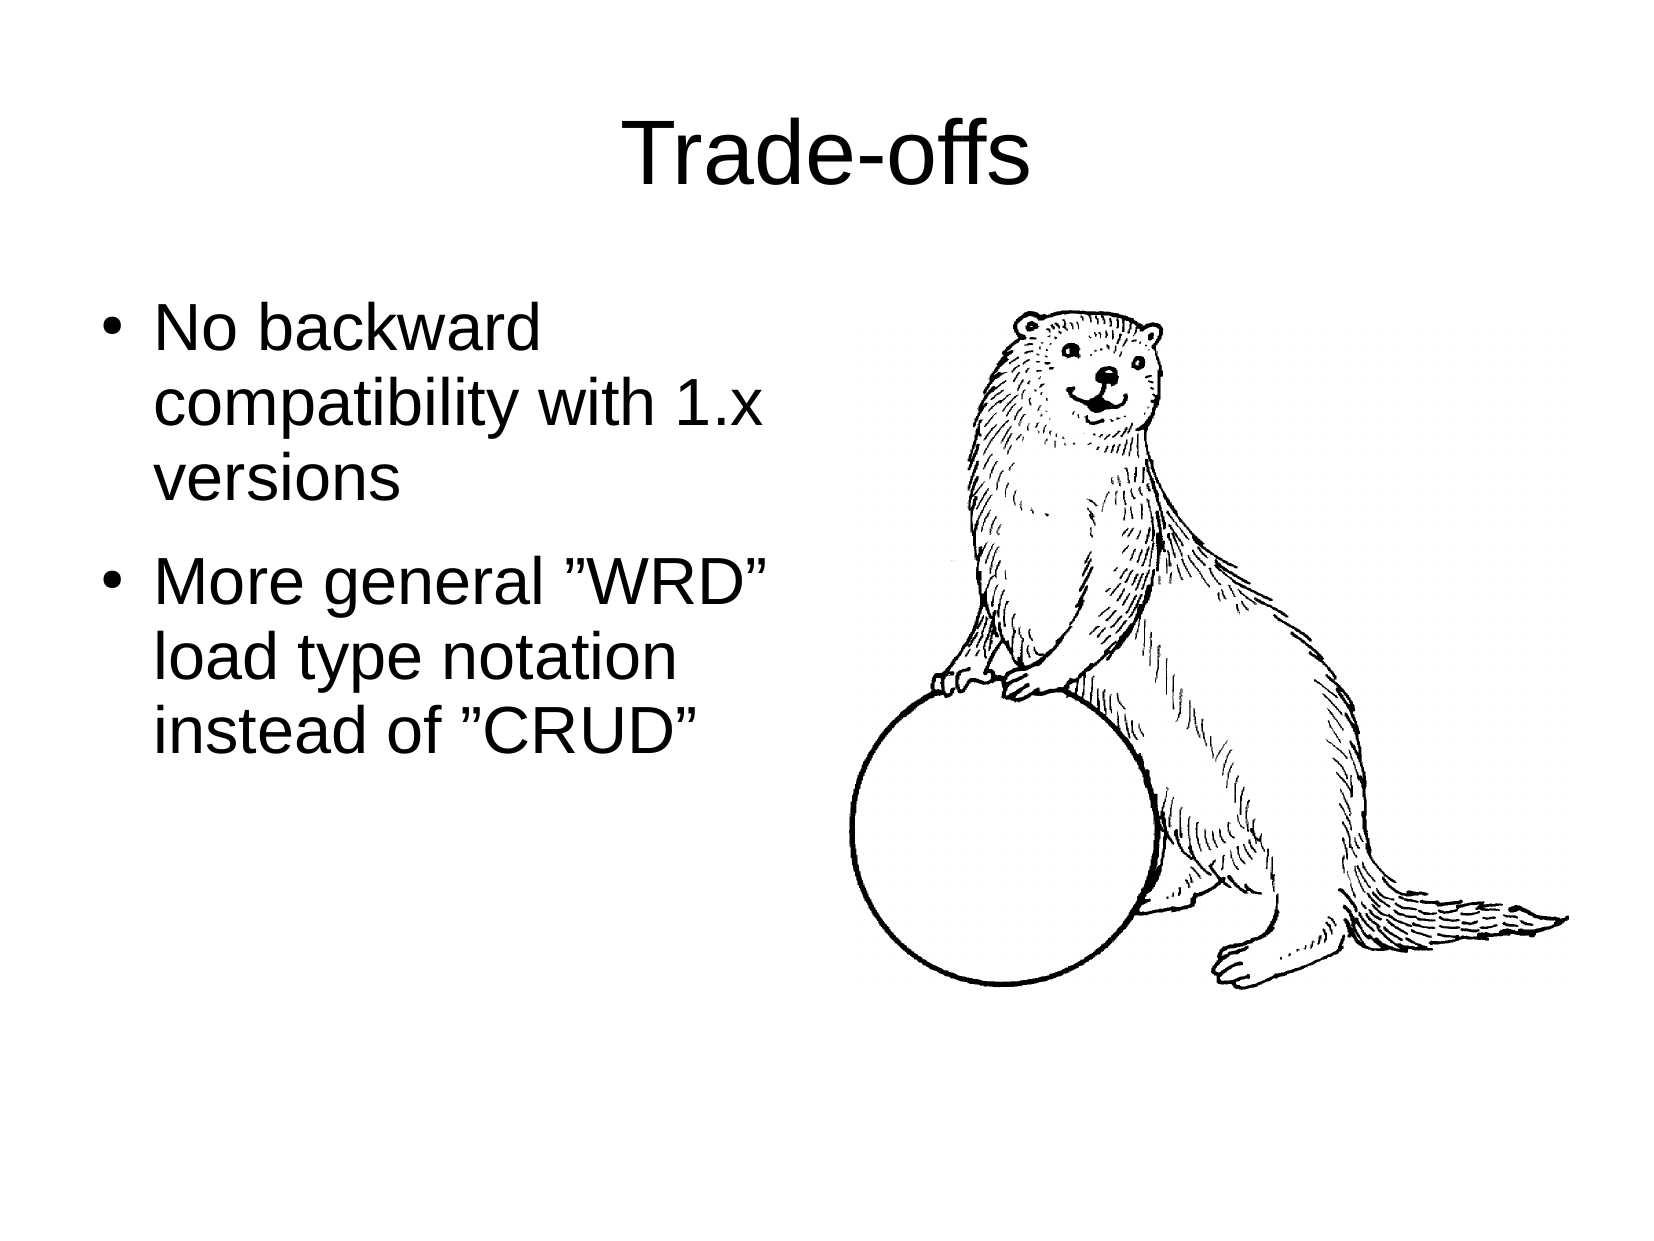

# Trade-offs
No backward compatibility with 1.x versions
More general ”WRD” load type notation instead of ”CRUD”